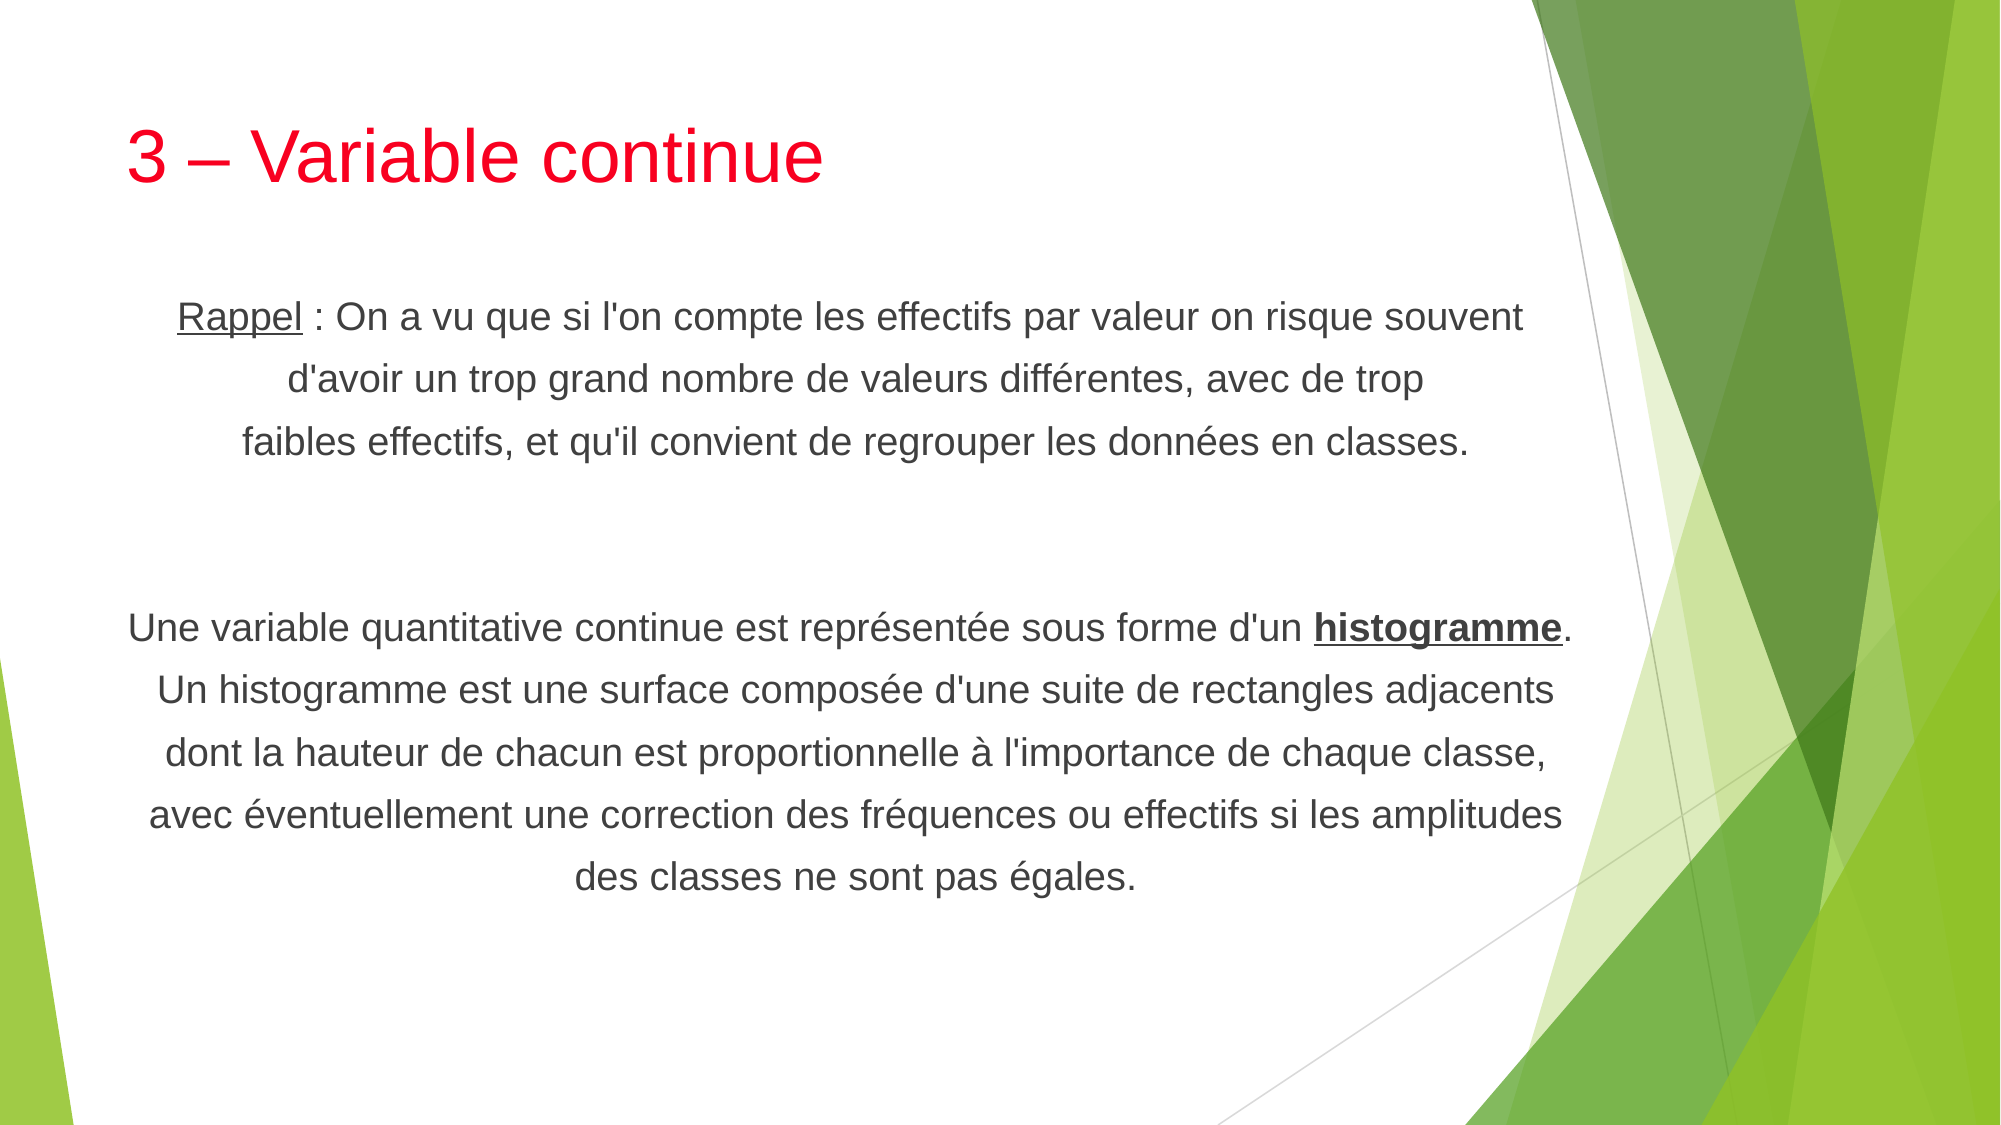

# 3 – Variable continue
Rappel : On a vu que si l'on compte les effectifs par valeur on risque souvent
 d'avoir un trop grand nombre de valeurs différentes, avec de trop
 faibles effectifs, et qu'il convient de regrouper les données en classes.
Une variable quantitative continue est représentée sous forme d'un histogramme.
 Un histogramme est une surface composée d'une suite de rectangles adjacents
 dont la hauteur de chacun est proportionnelle à l'importance de chaque classe,
 avec éventuellement une correction des fréquences ou effectifs si les amplitudes
 des classes ne sont pas égales.